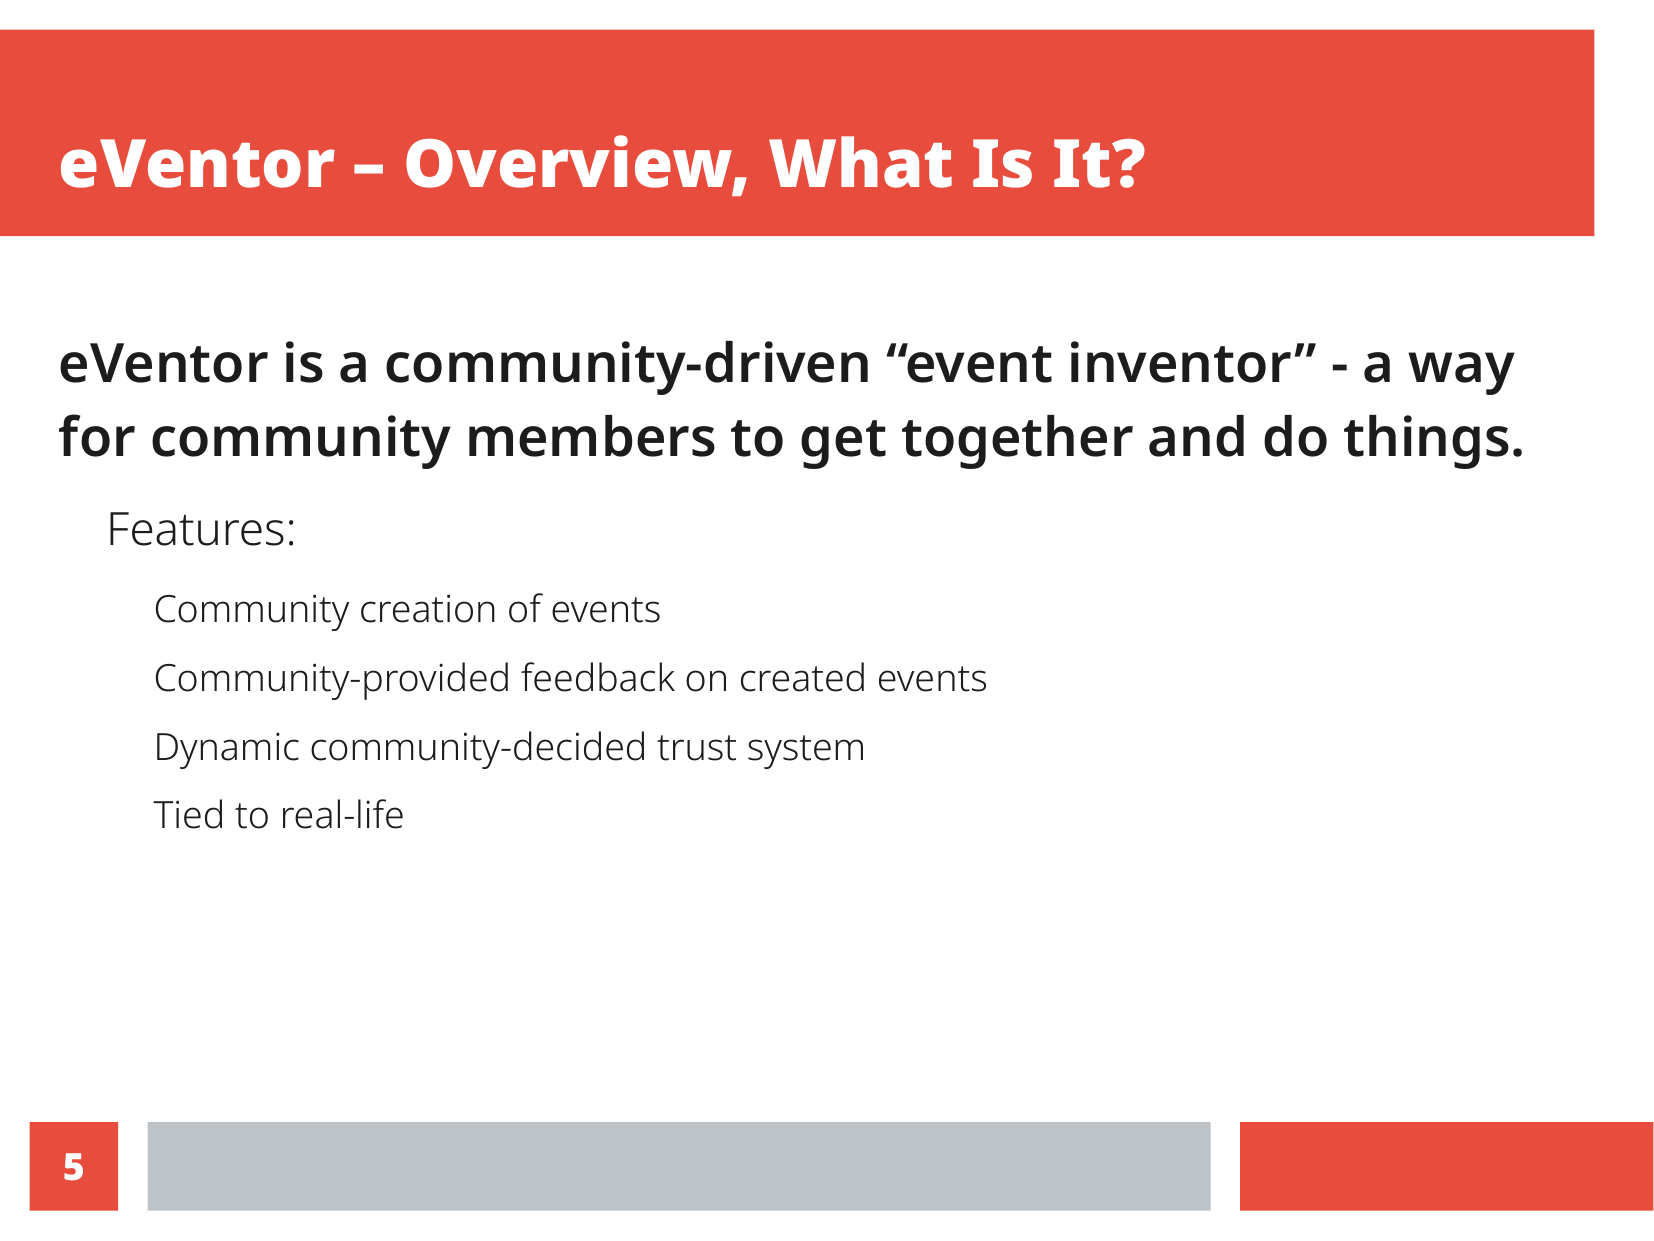

# eVentor – Overview, What Is It?
eVentor is a community-driven “event inventor” - a way for community members to get together and do things.
Features:
Community creation of events
Community-provided feedback on created events
Dynamic community-decided trust system
Tied to real-life
5